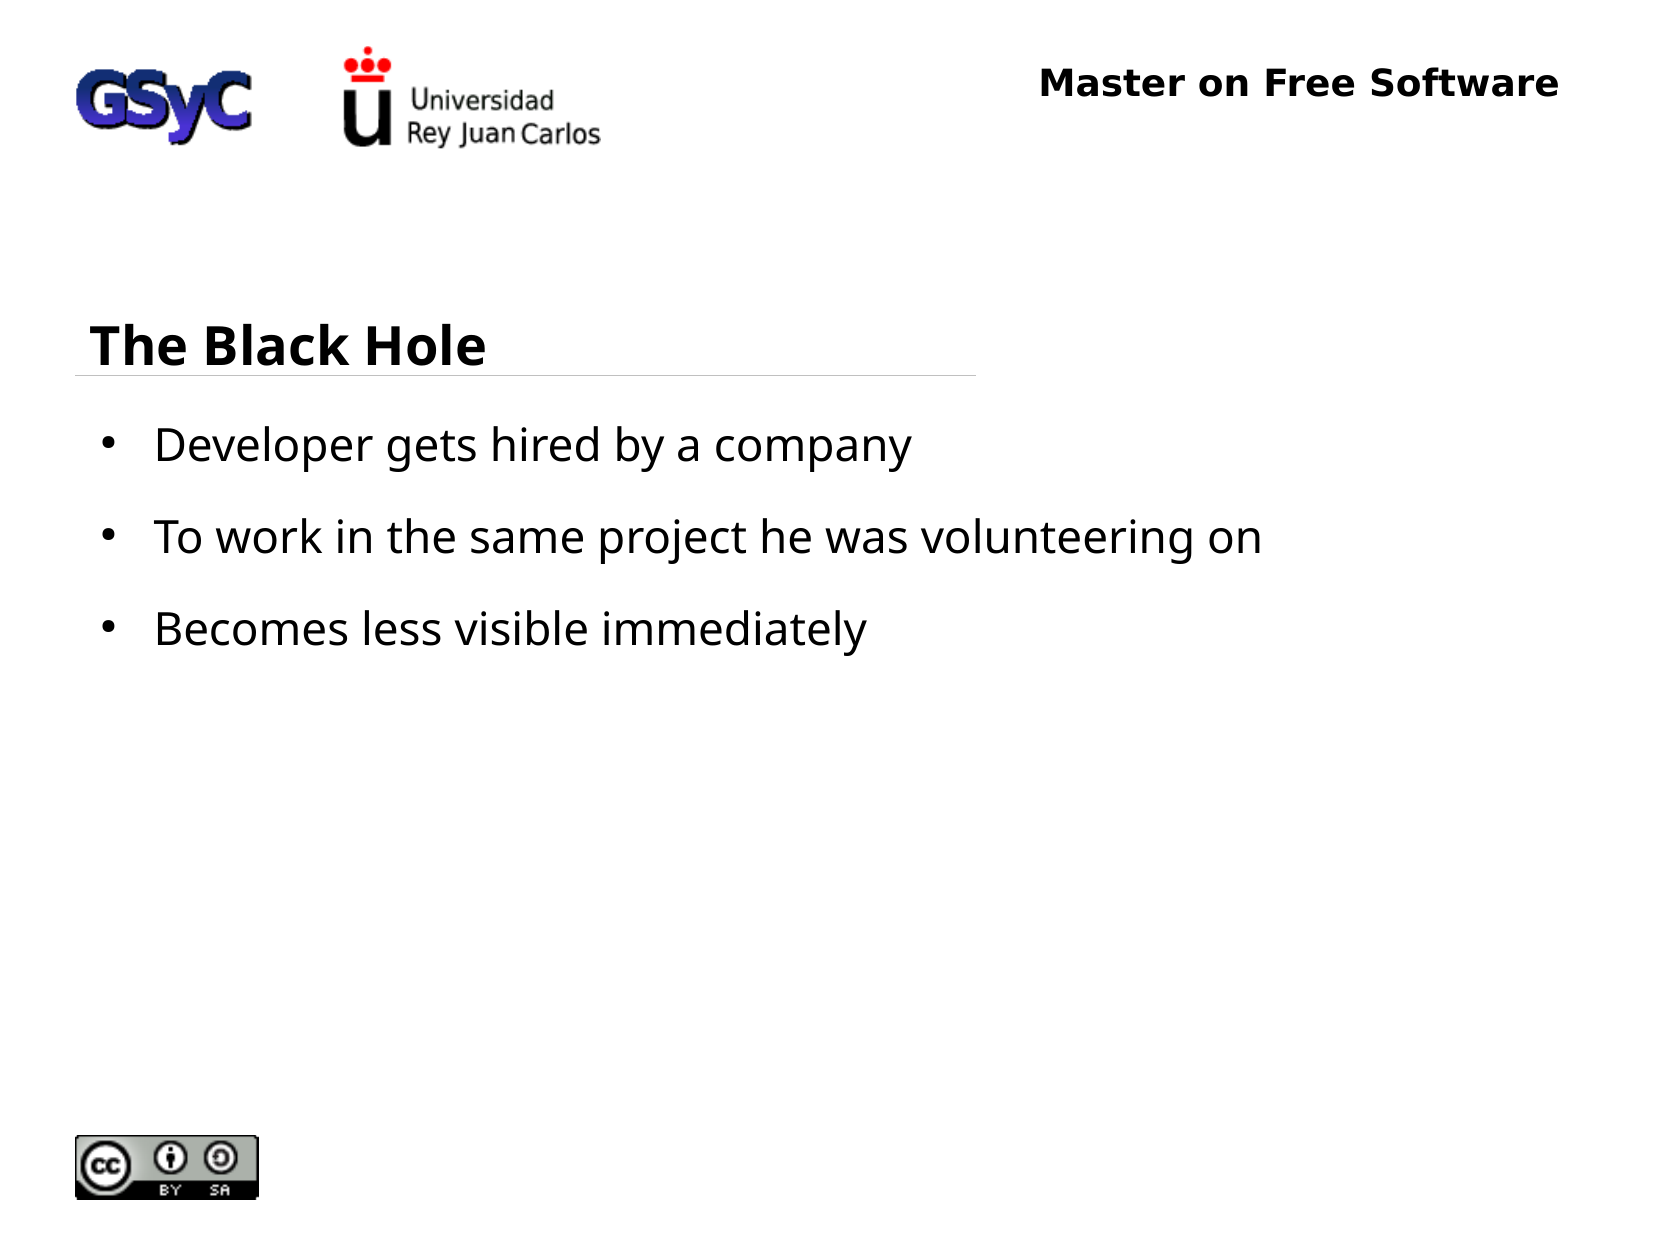

The Black Hole
# Developer gets hired by a company
To work in the same project he was volunteering on
Becomes less visible immediately